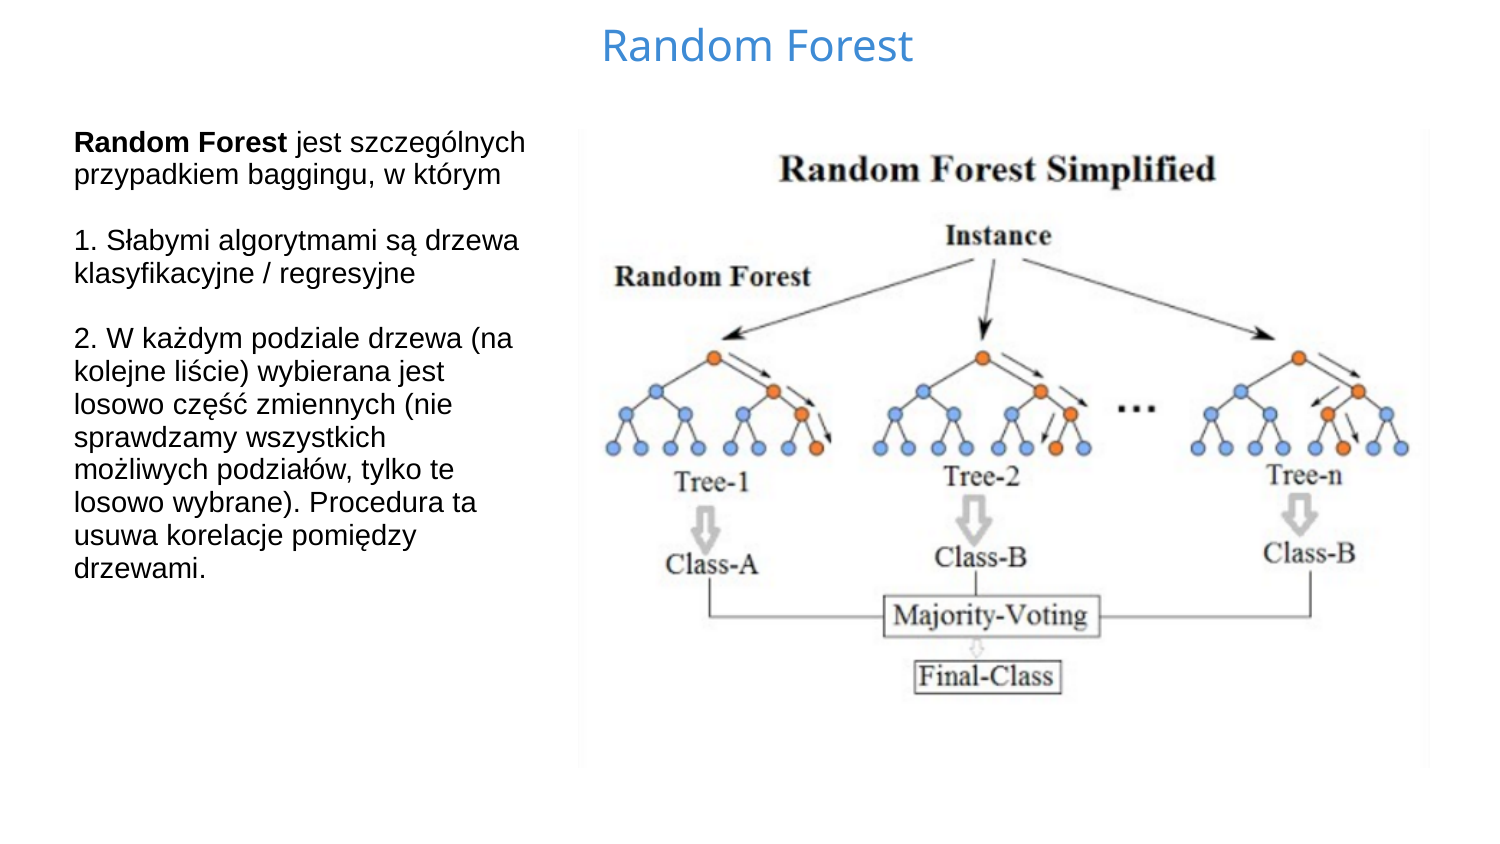

Random Forest
Random Forest jest szczególnych przypadkiem baggingu, w którym
1. Słabymi algorytmami są drzewa klasyfikacyjne / regresyjne
2. W każdym podziale drzewa (na kolejne liście) wybierana jest losowo część zmiennych (nie sprawdzamy wszystkich możliwych podziałów, tylko te losowo wybrane). Procedura ta usuwa korelacje pomiędzy drzewami.